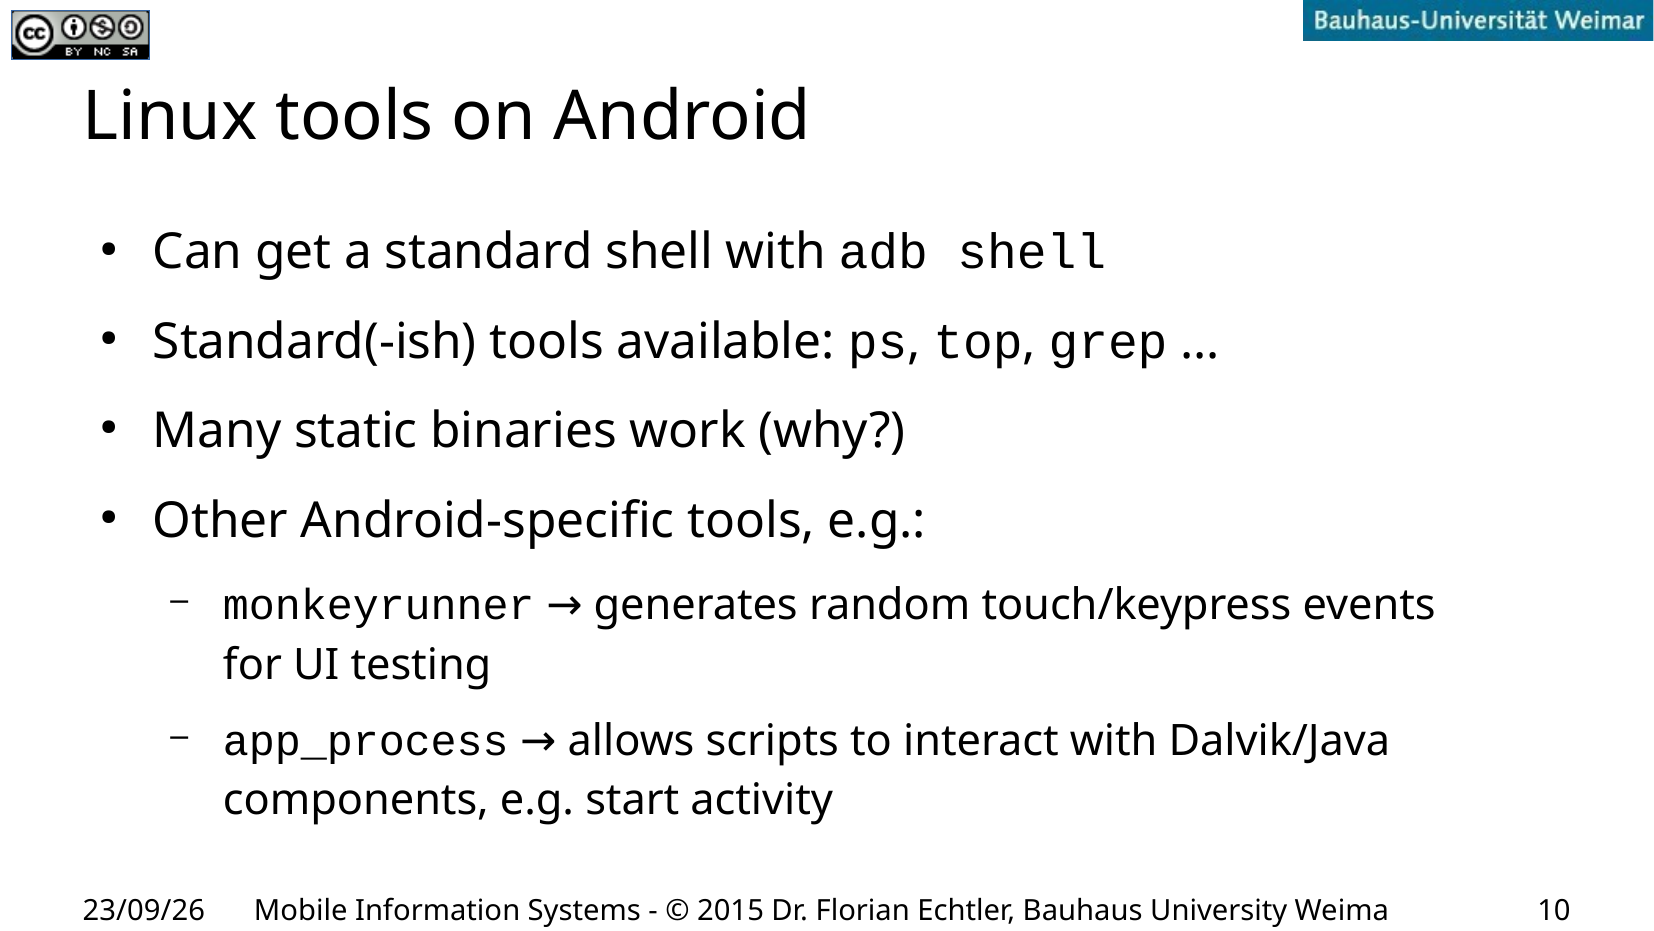

# Linux tools on Android
Can get a standard shell with adb shell
Standard(-ish) tools available: ps, top, grep …
Many static binaries work (why?)
Other Android-specific tools, e.g.:
monkeyrunner → generates random touch/keypress events for UI testing
app_process → allows scripts to interact with Dalvik/Java components, e.g. start activity
Mobile Information Systems - © 2015 Dr. Florian Echtler, Bauhaus University Weimar
10